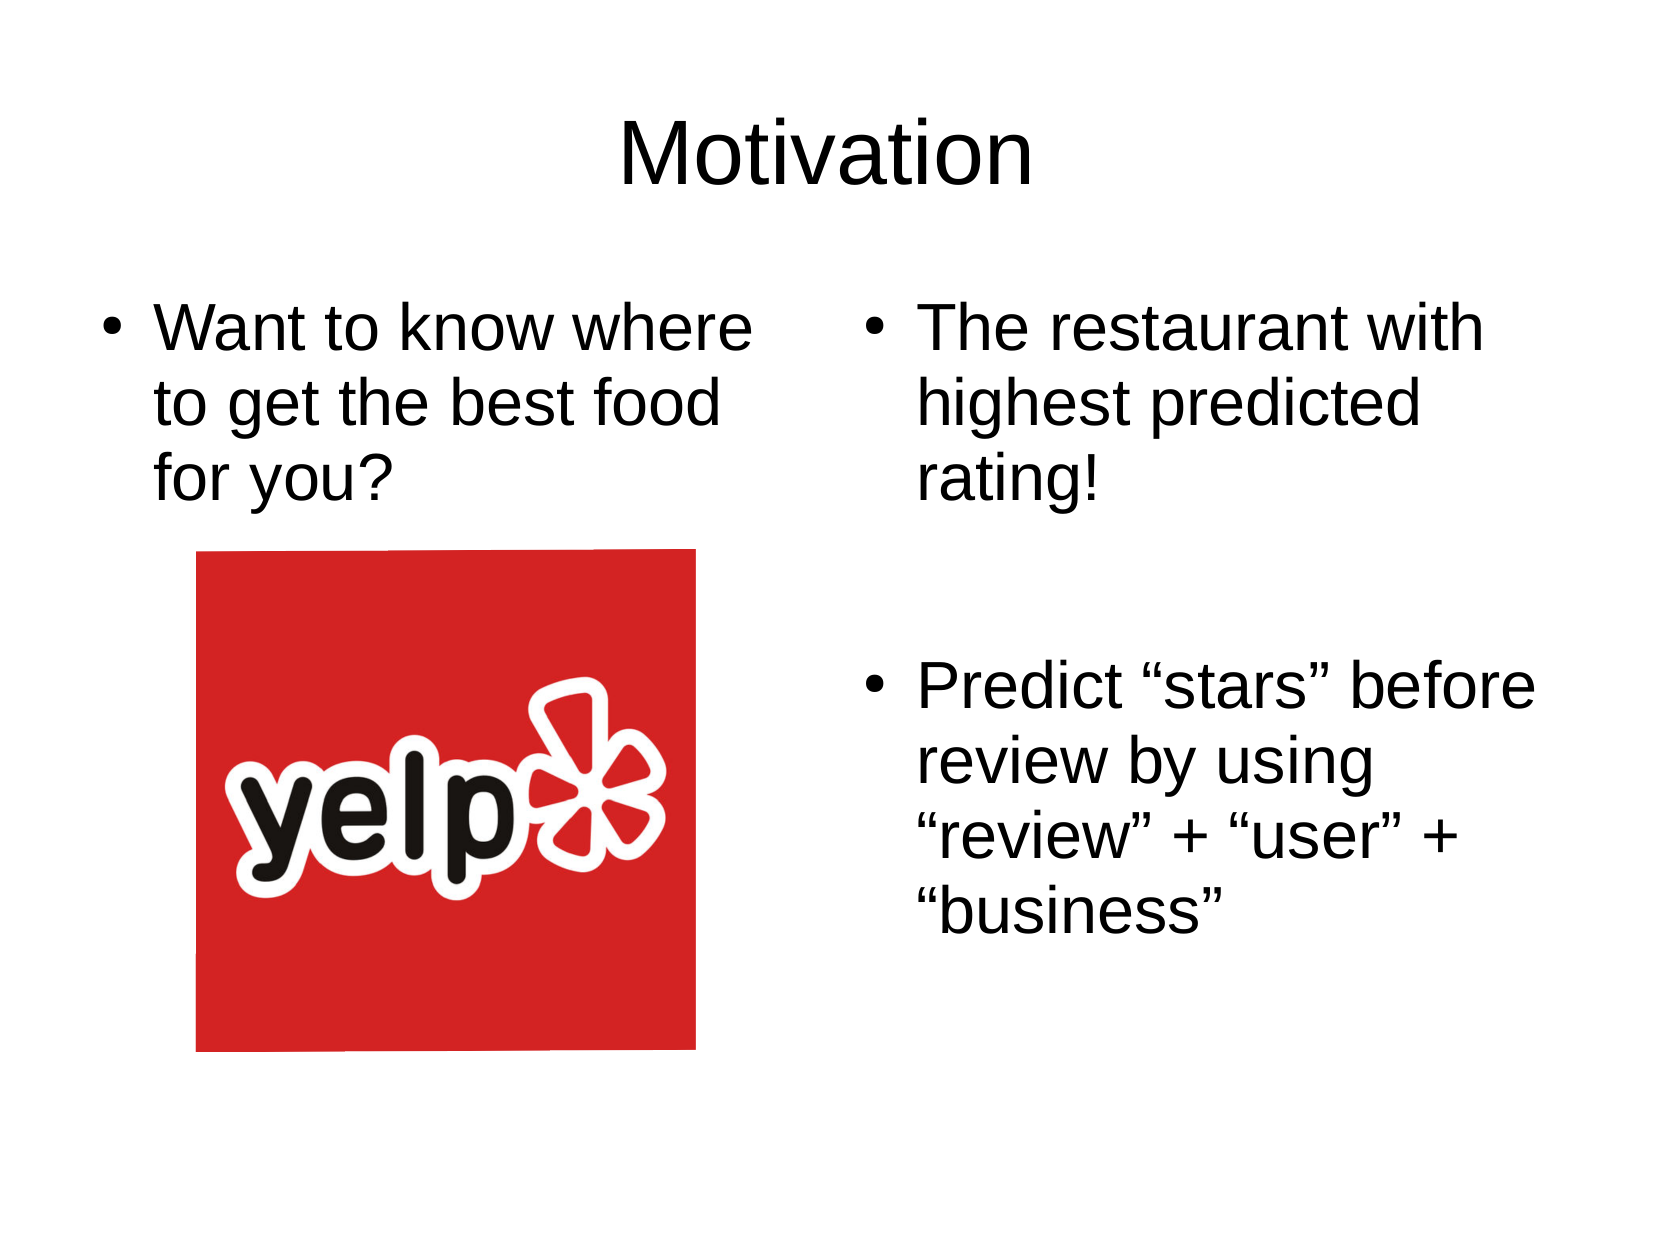

# Motivation
Want to know where to get the best food for you?
The restaurant with highest predicted rating!
Predict “stars” before review by using “review” + “user” + “business”